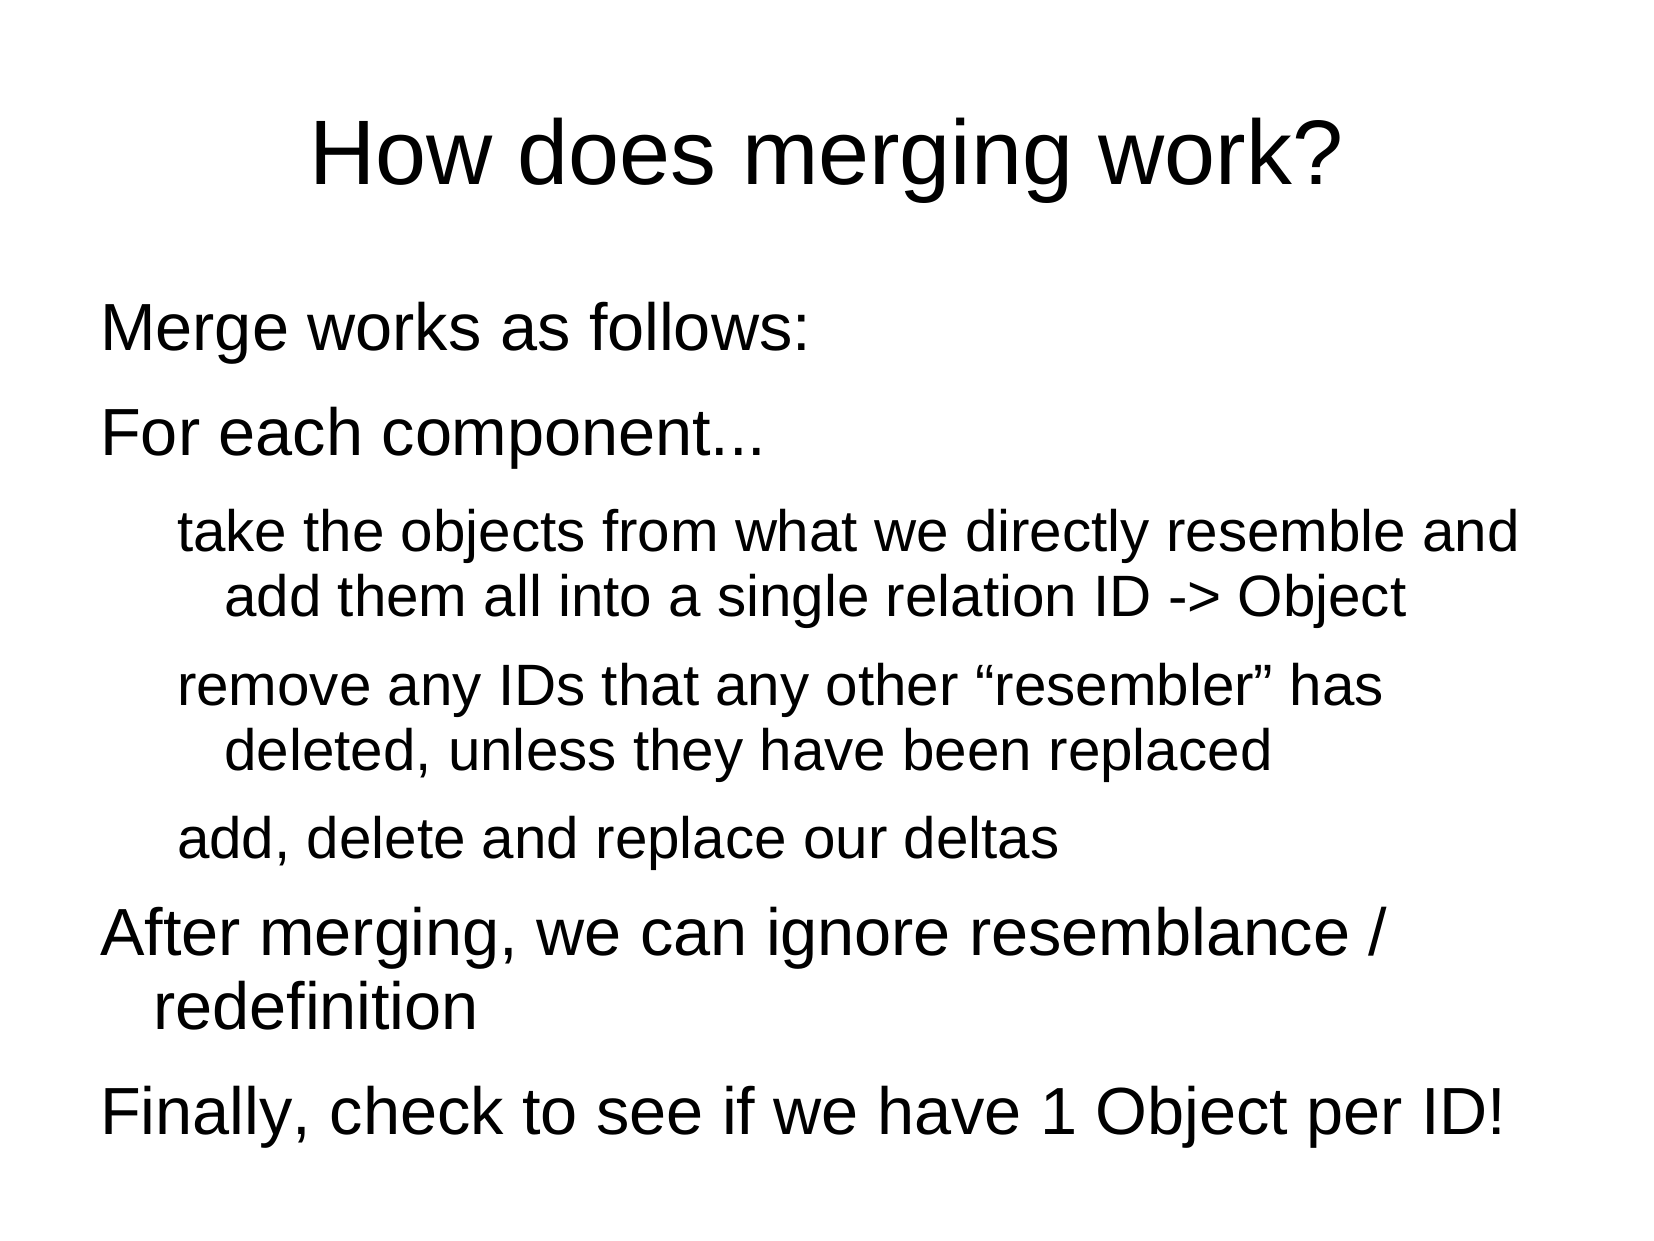

# How does merging work?
Merge works as follows:
For each component...
take the objects from what we directly resemble and add them all into a single relation ID -> Object
remove any IDs that any other “resembler” has deleted, unless they have been replaced
add, delete and replace our deltas
After merging, we can ignore resemblance / redefinition
Finally, check to see if we have 1 Object per ID!